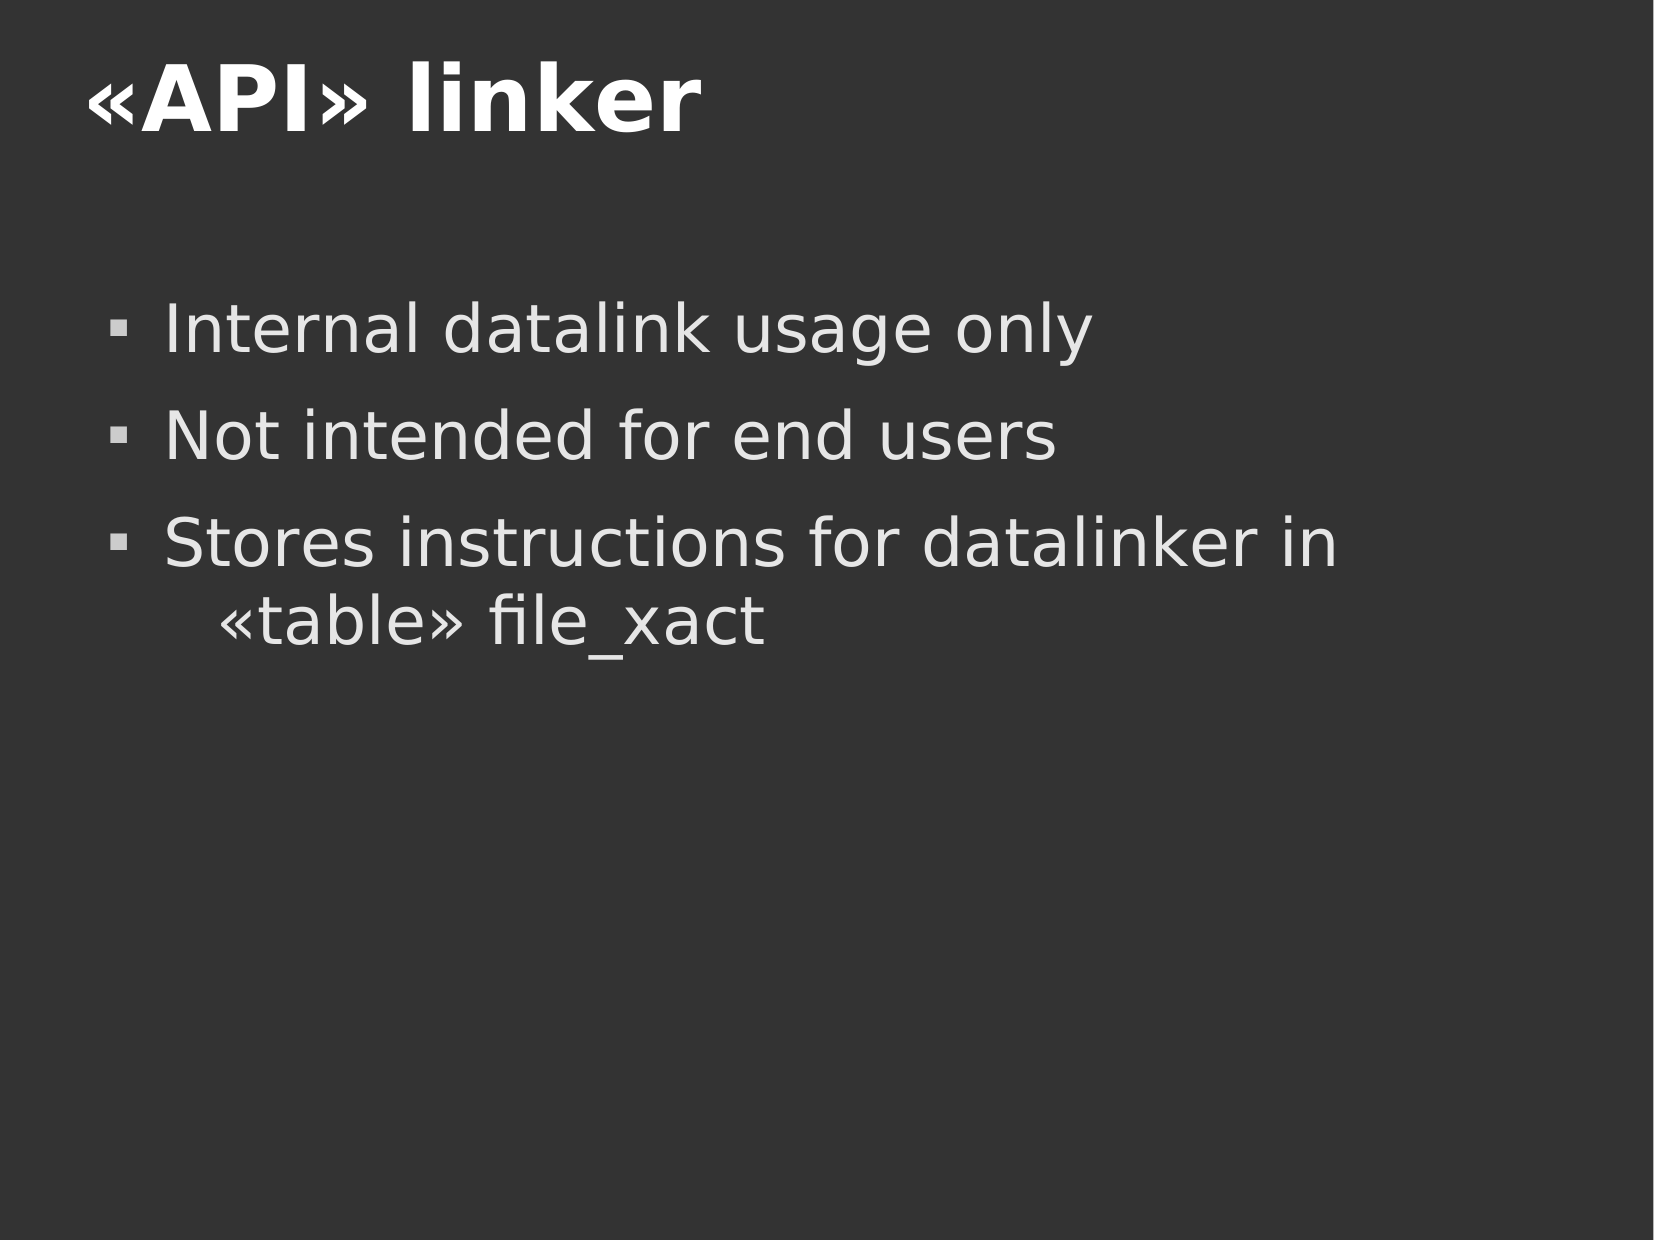

# «API» linker
Internal datalink usage only
Not intended for end users
Stores instructions for datalinker in «table» file_xact